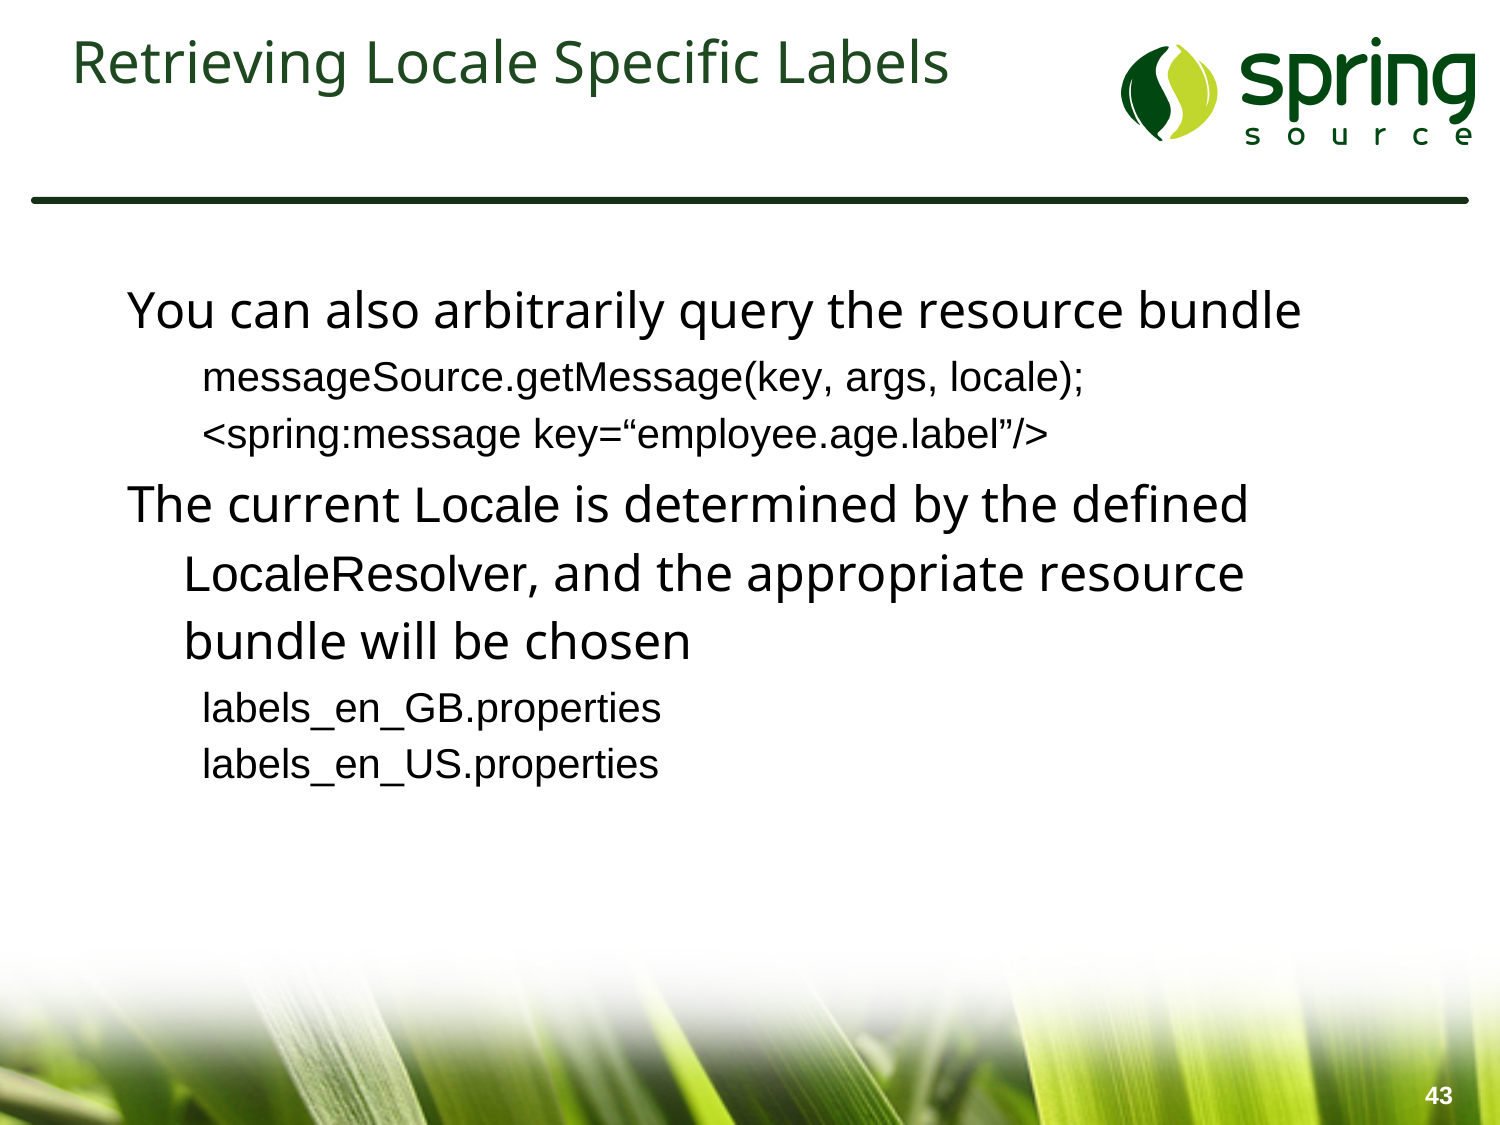

# Retrieving Locale Specific Labels
You can also arbitrarily query the resource bundle
messageSource.getMessage(key, args, locale);
<spring:message key=“employee.age.label”/>
The current Locale is determined by the defined LocaleResolver, and the appropriate resource bundle will be chosen
labels_en_GB.properties
labels_en_US.properties